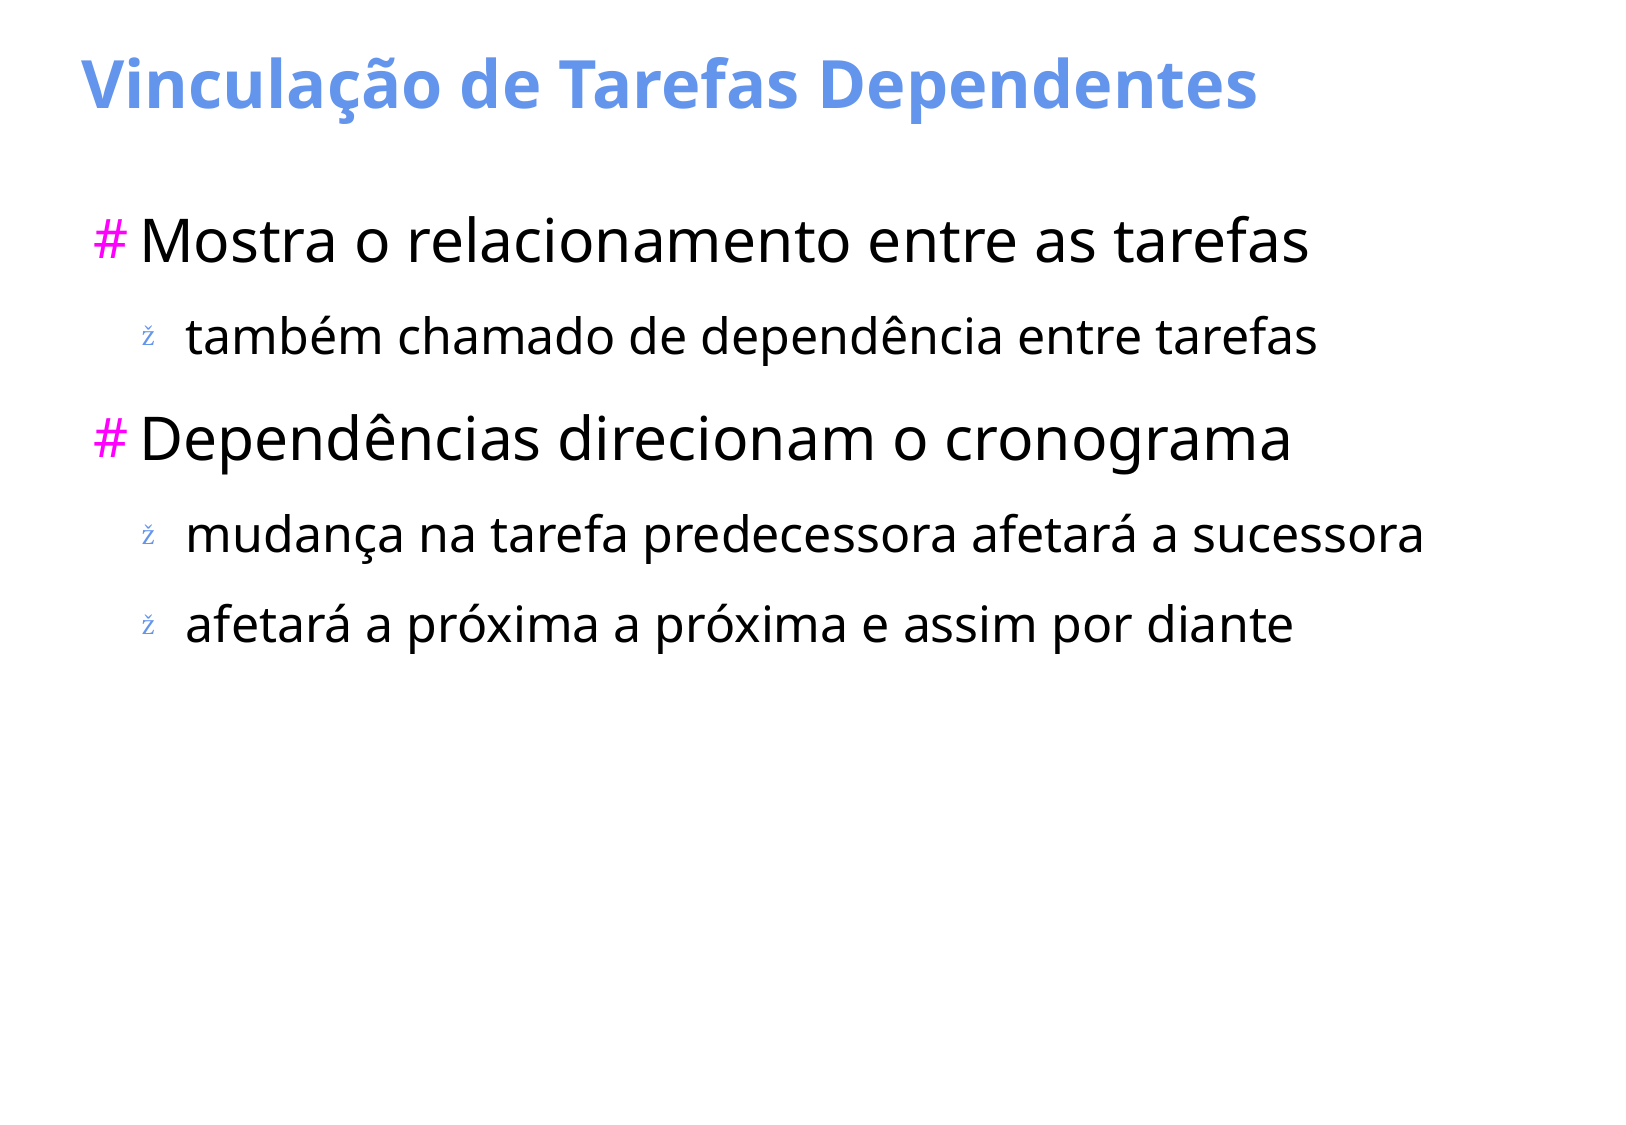

# Vinculação de Tarefas Dependentes
Mostra o relacionamento entre as tarefas
também chamado de dependência entre tarefas
Dependências direcionam o cronograma
mudança na tarefa predecessora afetará a sucessora
afetará a próxima a próxima e assim por diante